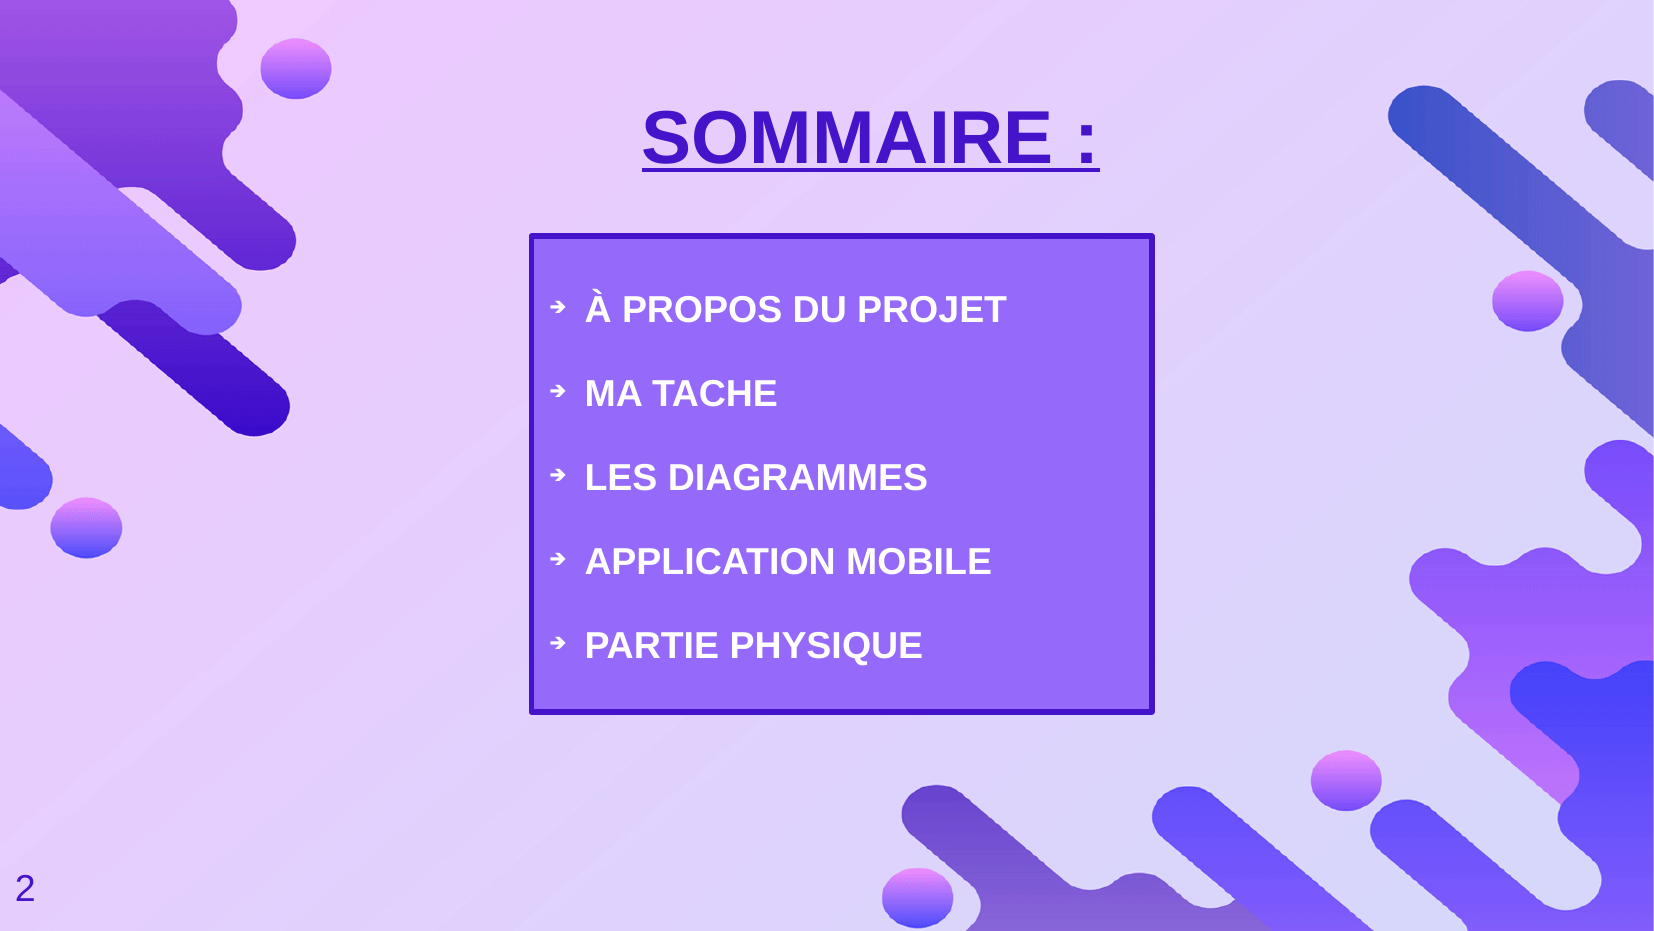

SOMMAIRE :
À PROPOS DU PROJET
MA TACHE
LES DIAGRAMMES
APPLICATION MOBILE
PARTIE PHYSIQUE
2